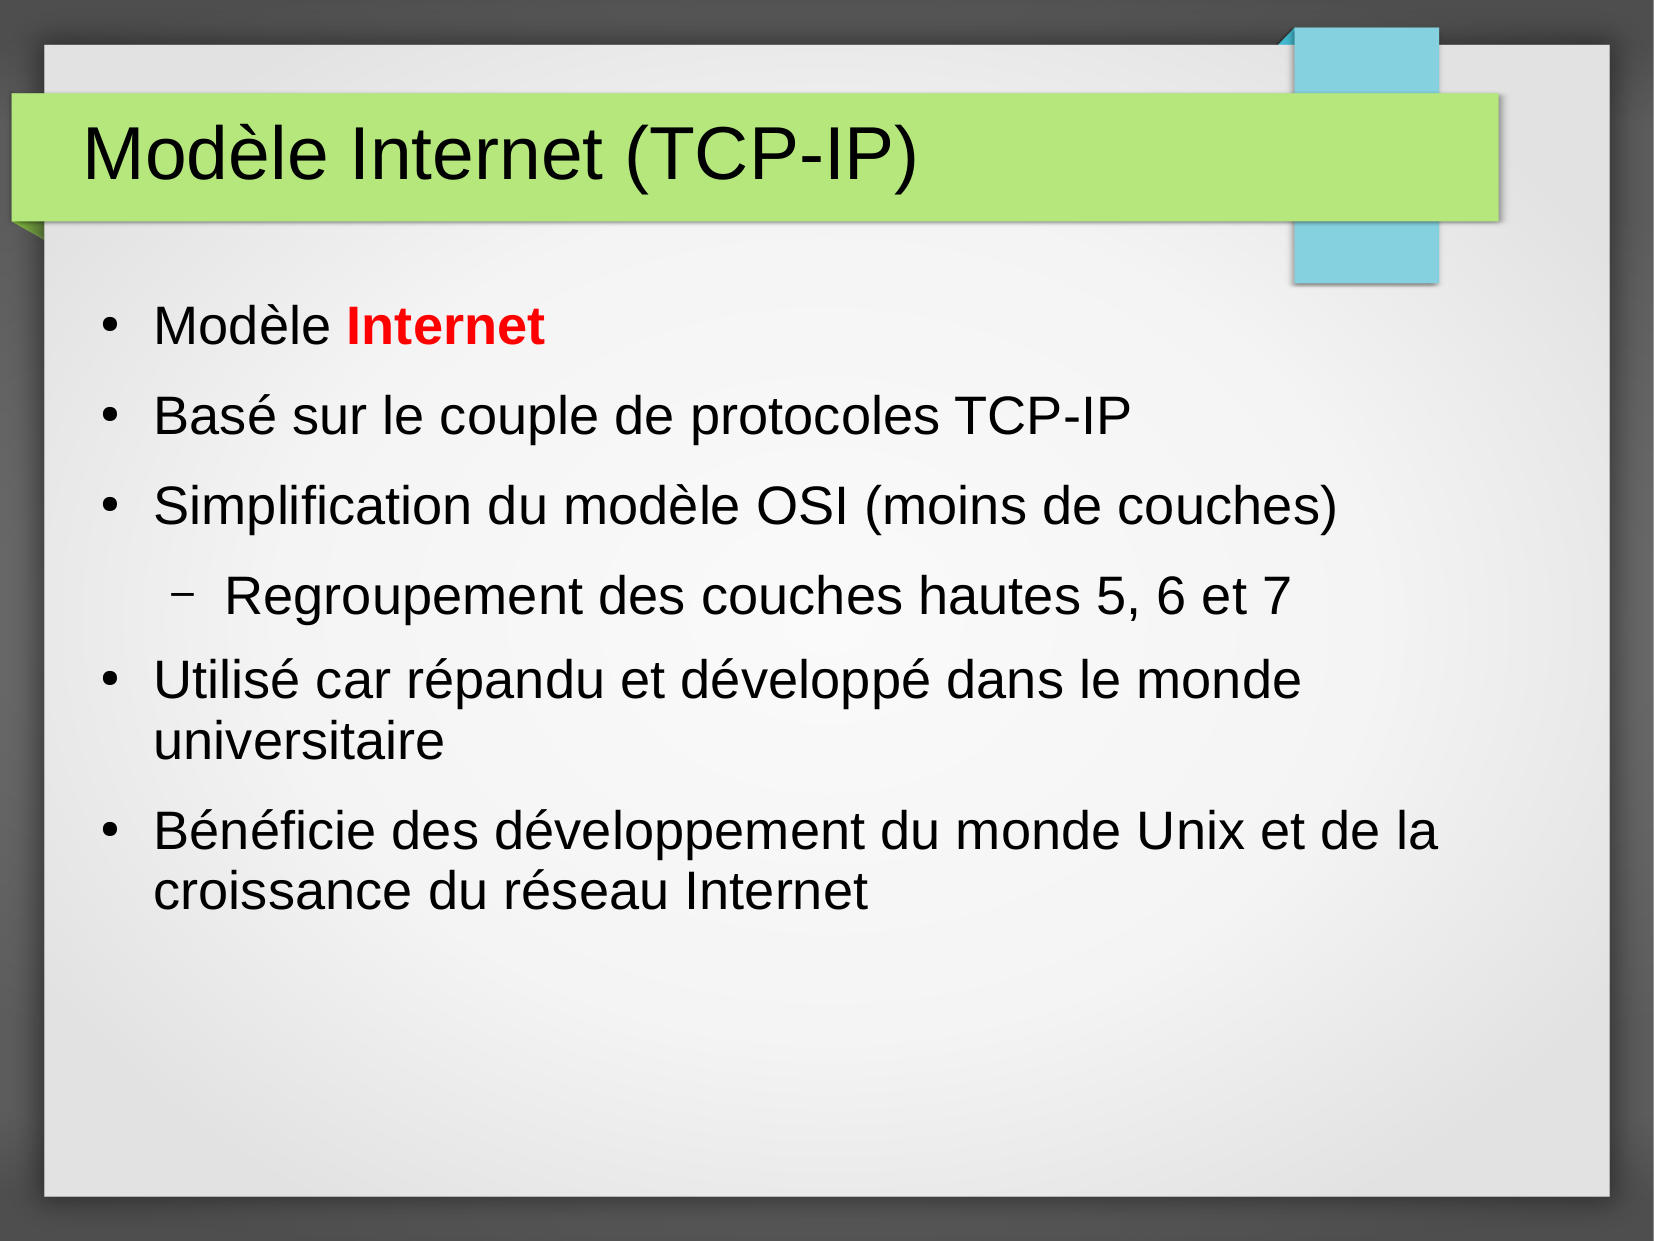

# Modèle Internet (TCP-IP)
Modèle Internet
Basé sur le couple de protocoles TCP-IP
Simplification du modèle OSI (moins de couches)
Regroupement des couches hautes 5, 6 et 7
Utilisé car répandu et développé dans le monde universitaire
Bénéficie des développement du monde Unix et de la croissance du réseau Internet